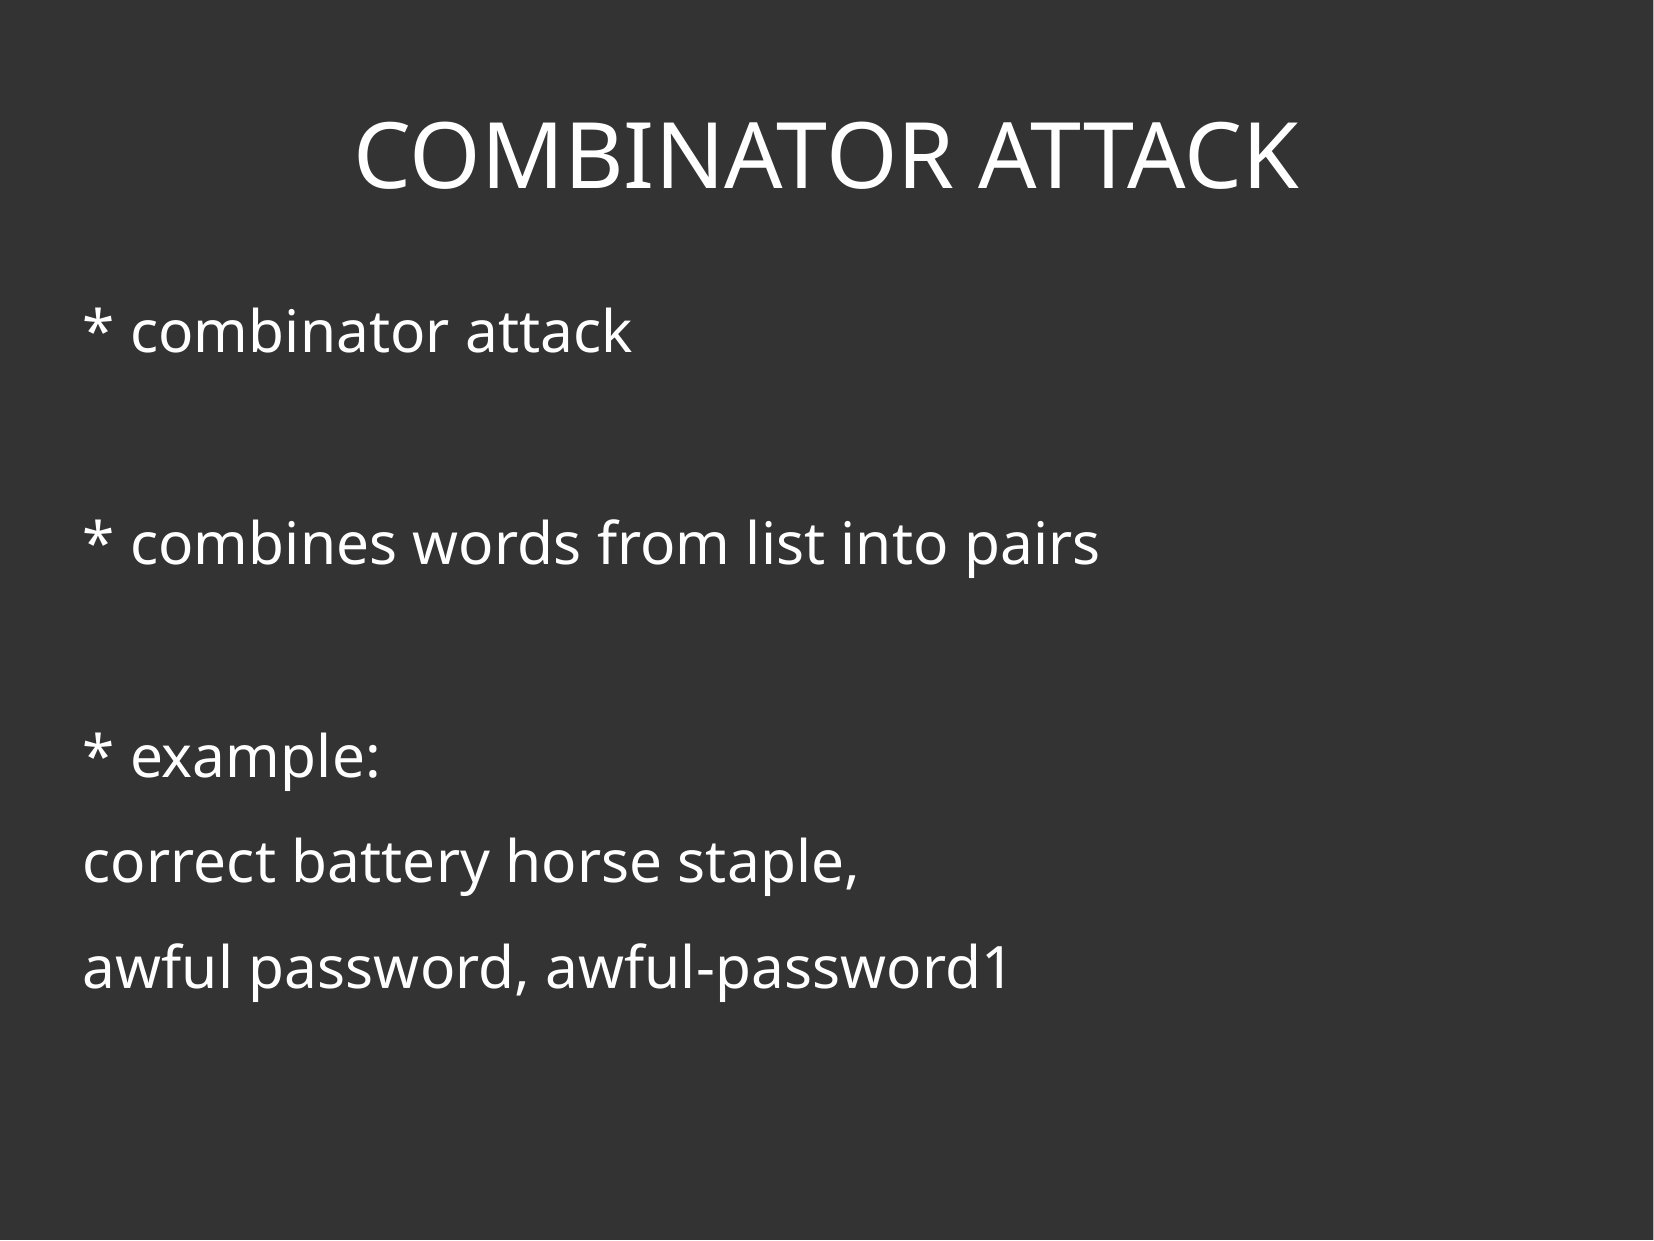

# COMBINATOR ATTACK
* combinator attack
* combines words from list into pairs
* example:
correct battery horse staple,
awful password, awful-password1